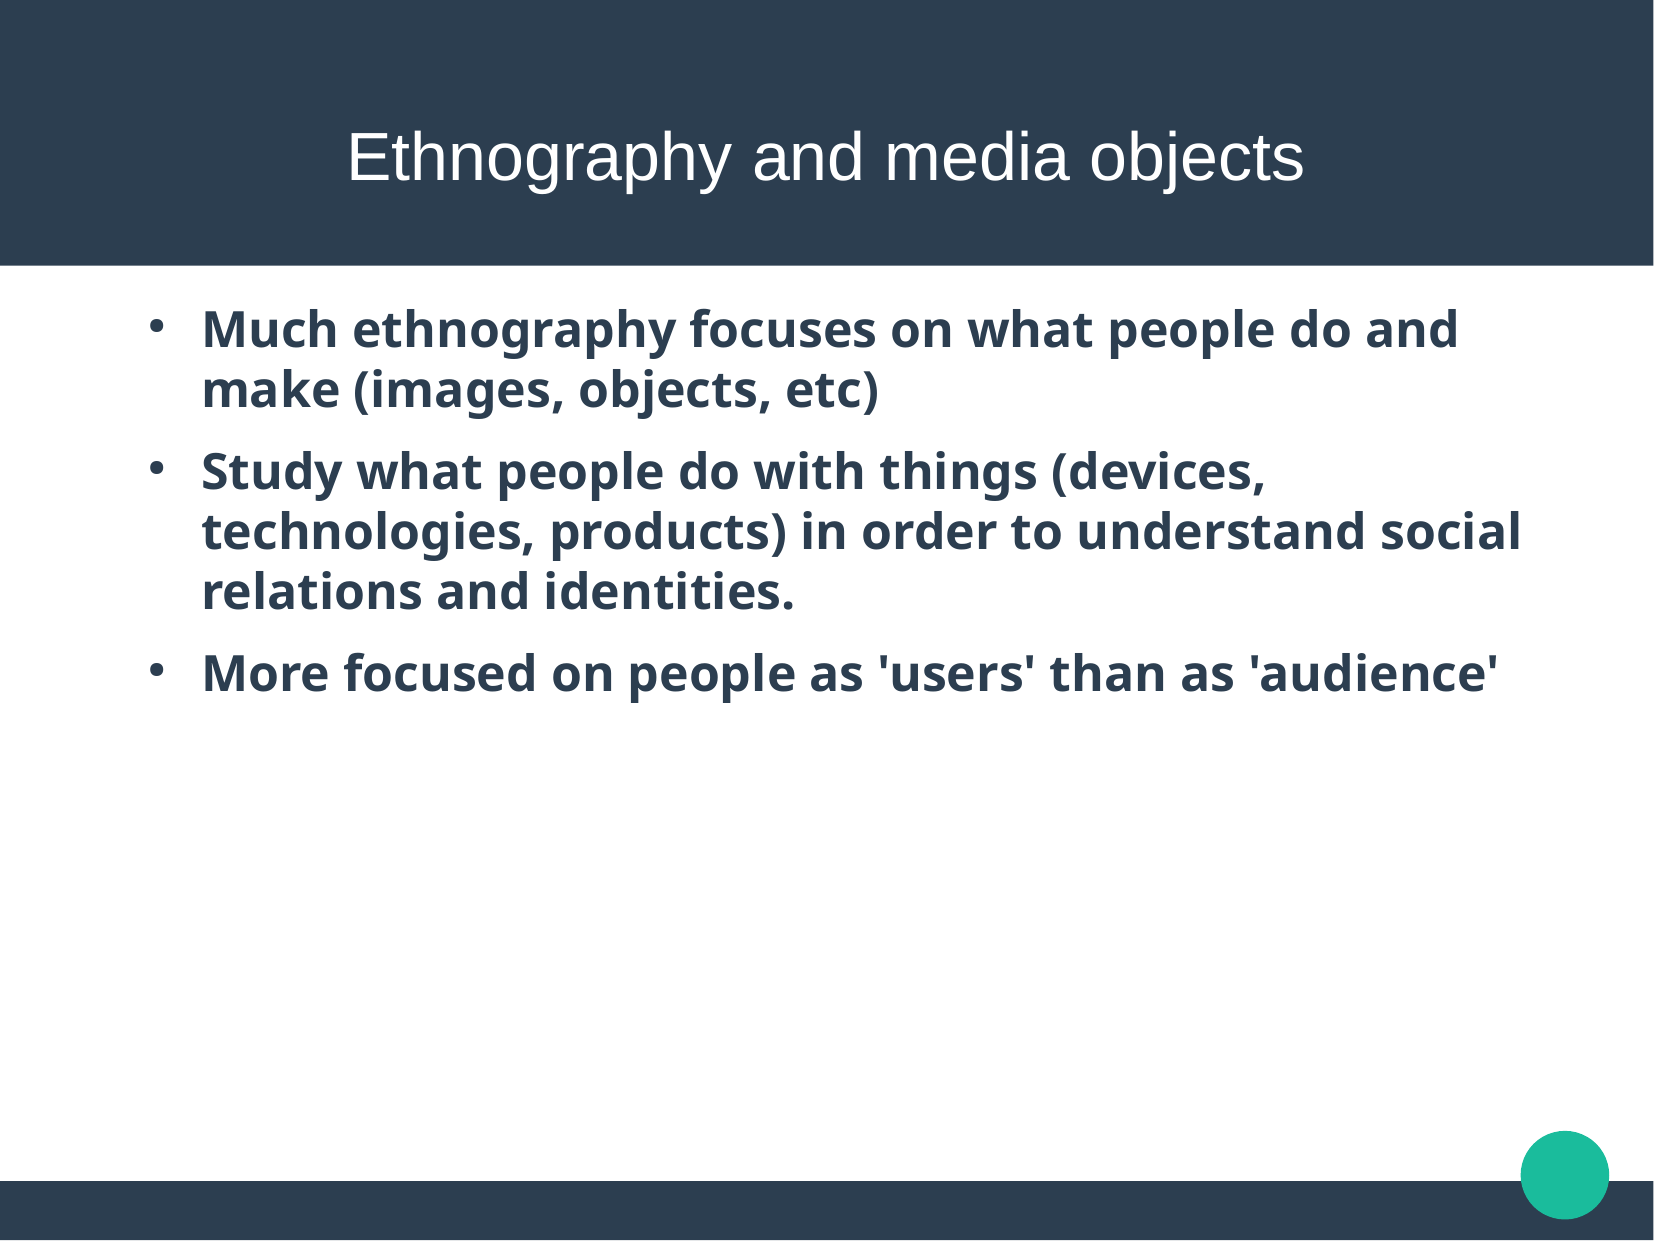

# Ethnography and media objects
Much ethnography focuses on what people do and make (images, objects, etc)
Study what people do with things (devices, technologies, products) in order to understand social relations and identities.
More focused on people as 'users' than as 'audience'